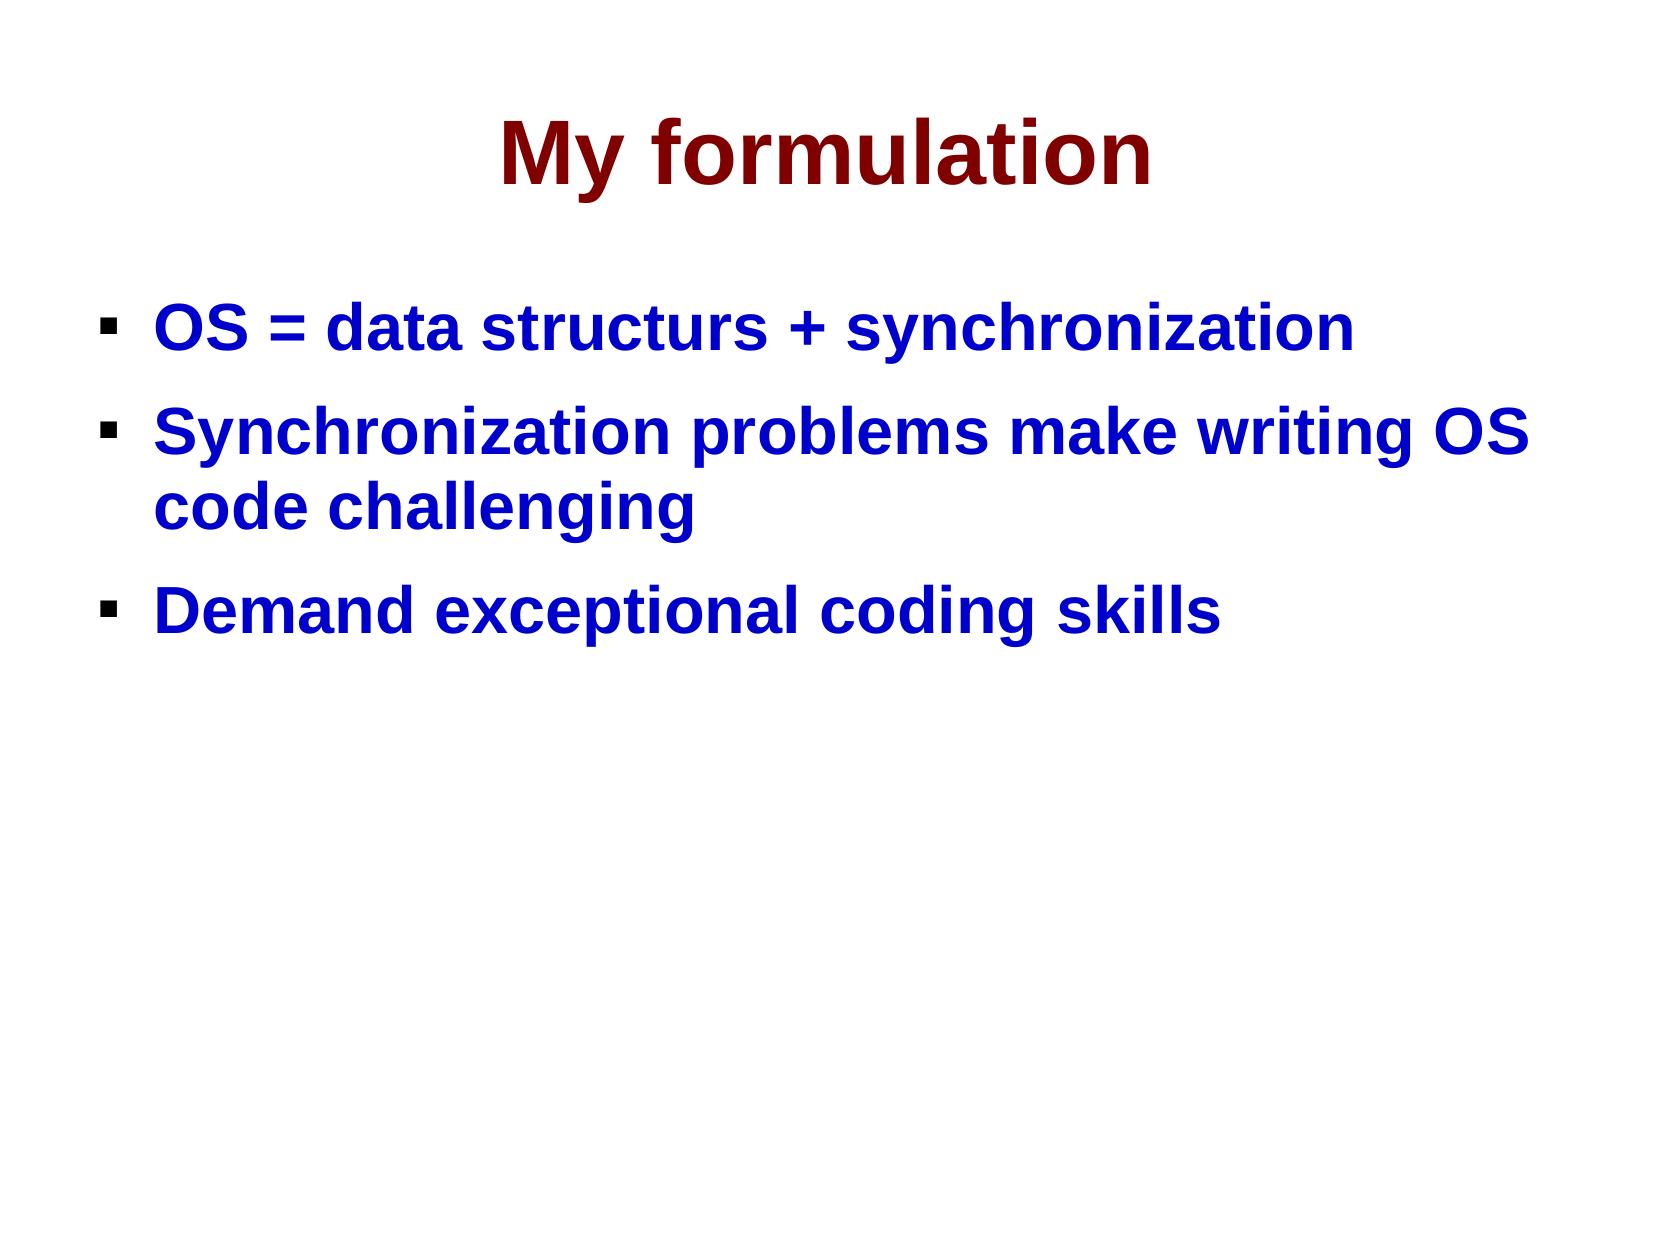

# My formulation
OS = data structurs + synchronization
Synchronization problems make writing OS code challenging
Demand exceptional coding skills